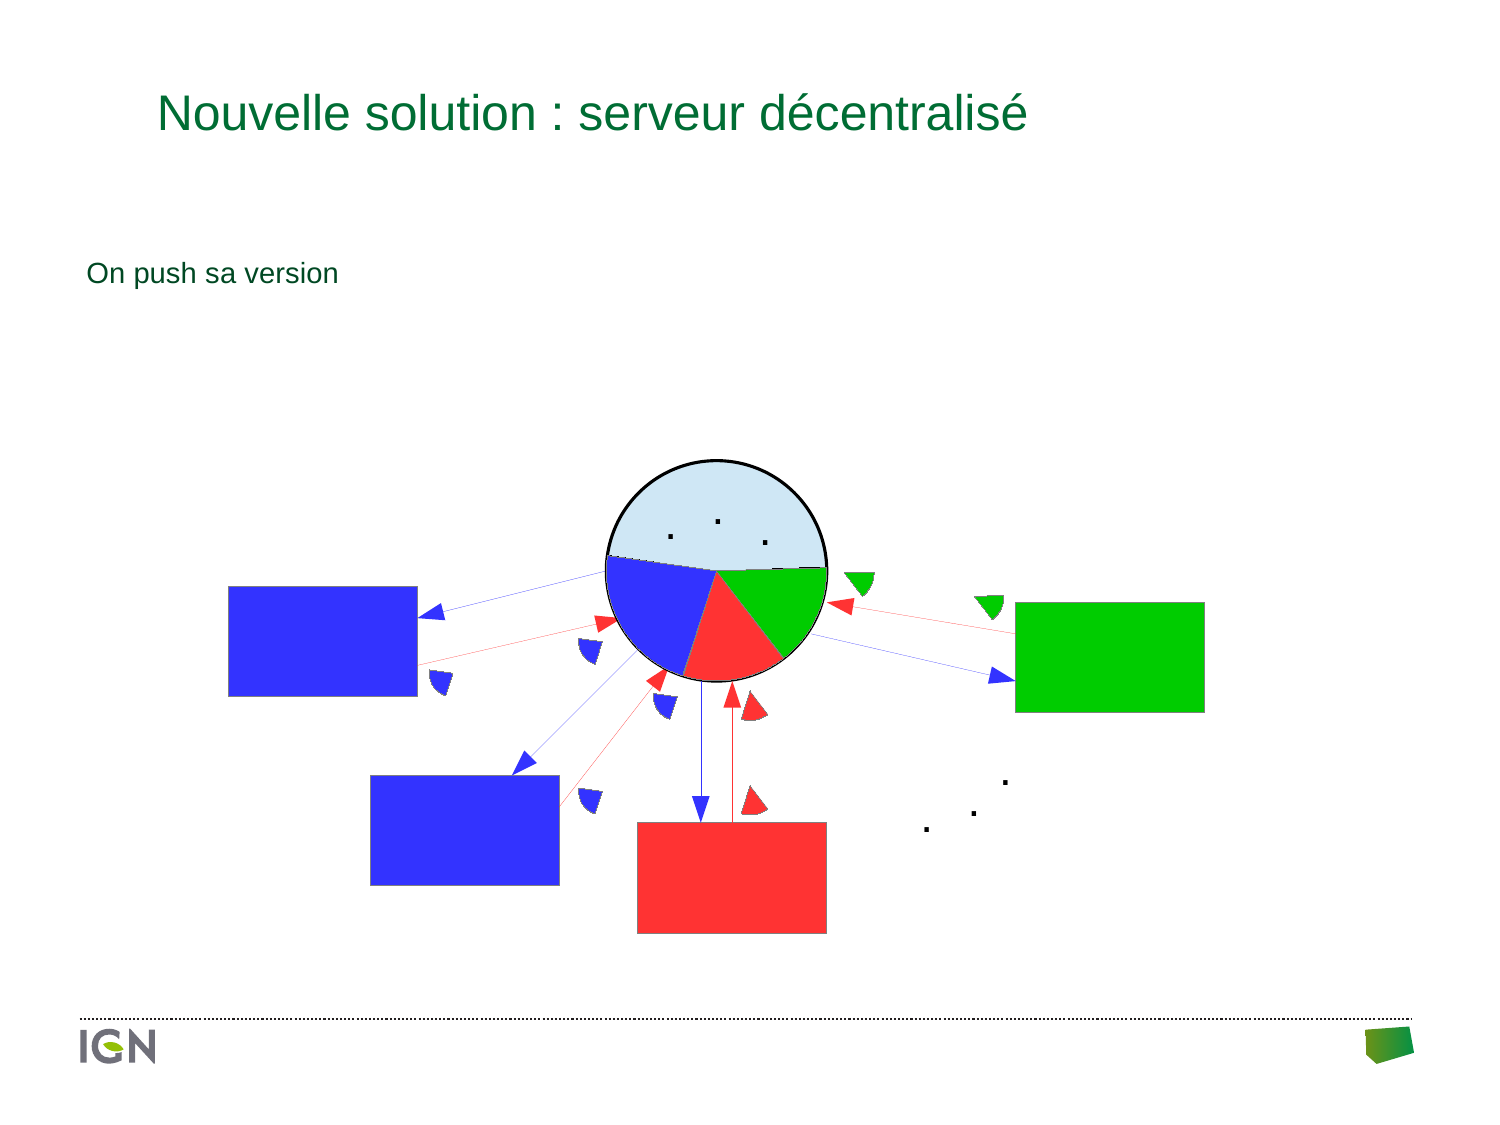

# Nouvelle solution : serveur décentralisé
On push sa version
.
.
.
.
.
.